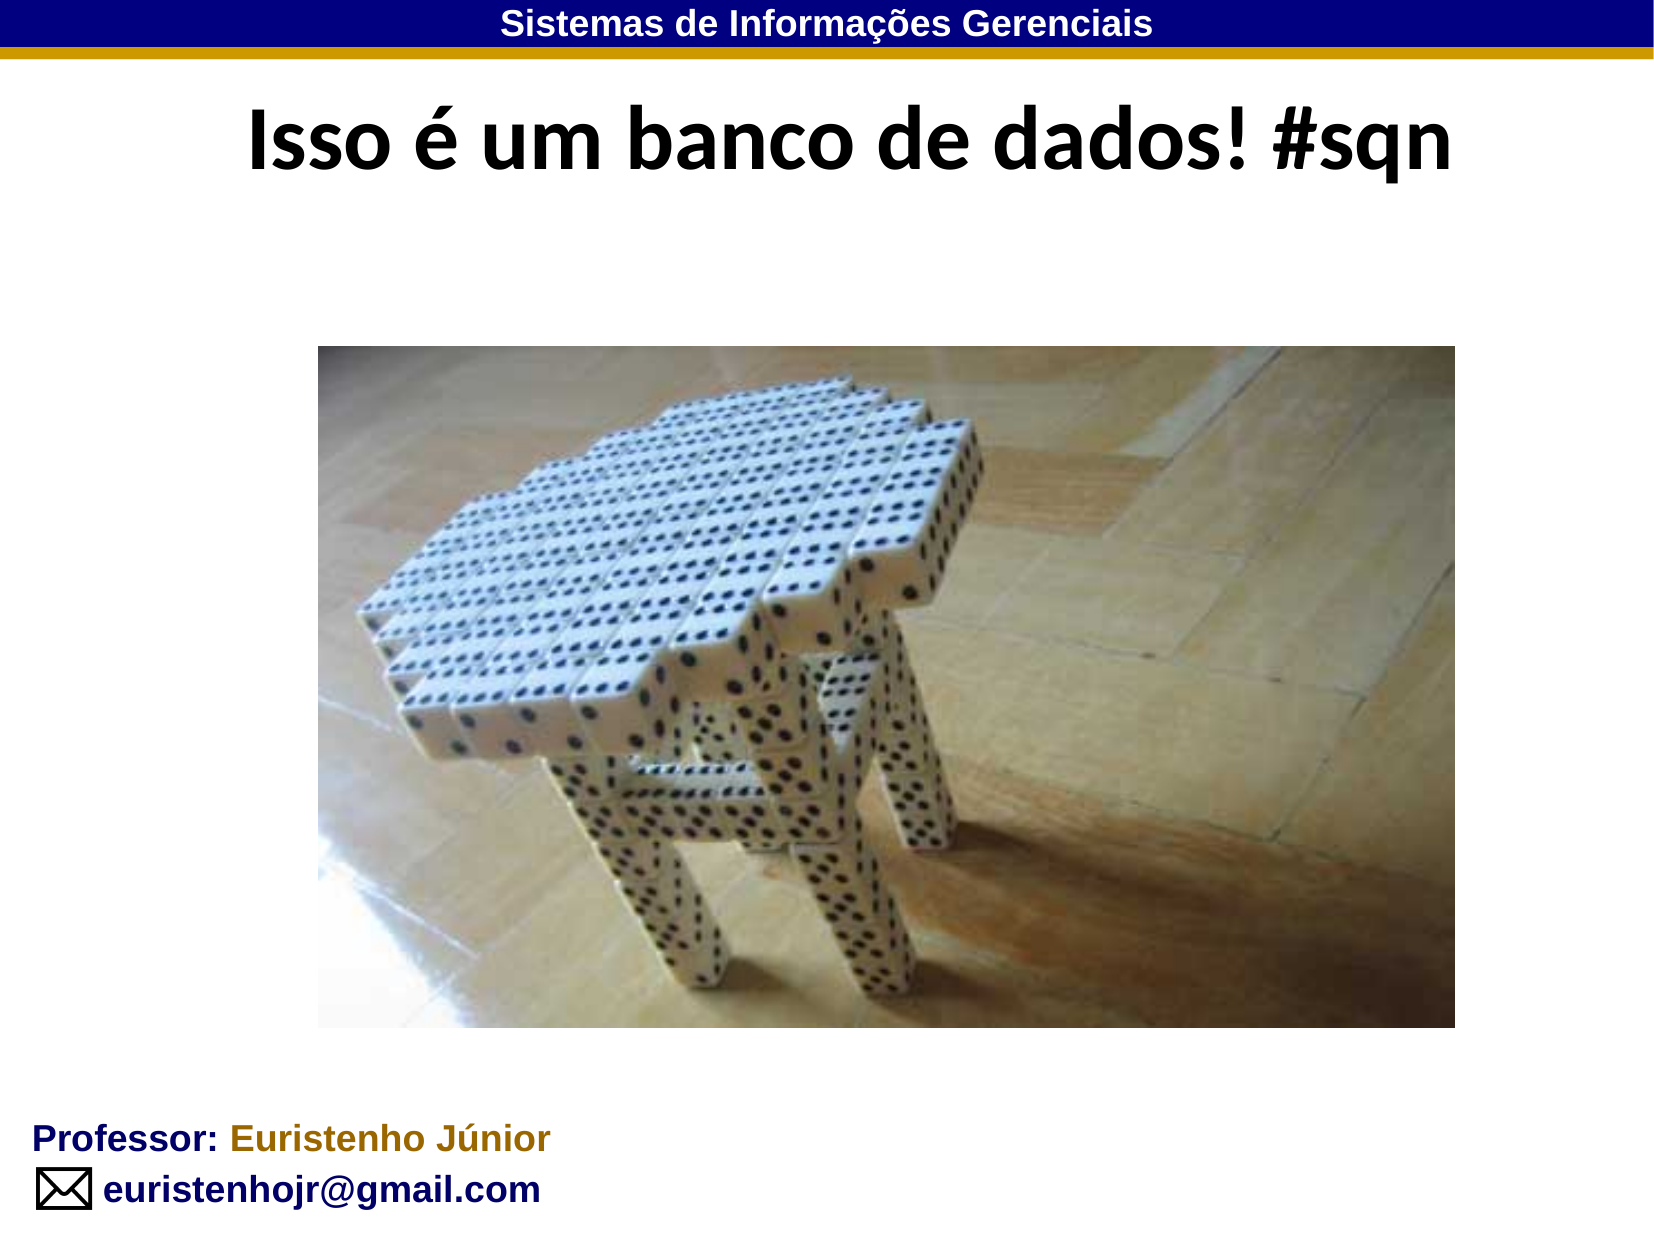

Empreendedorismo
Sistemas de Informações Gerenciais
# Isso é um banco de dados! #sqn
Professor: Euristenho Júnior
euristenhojr@gmail.com